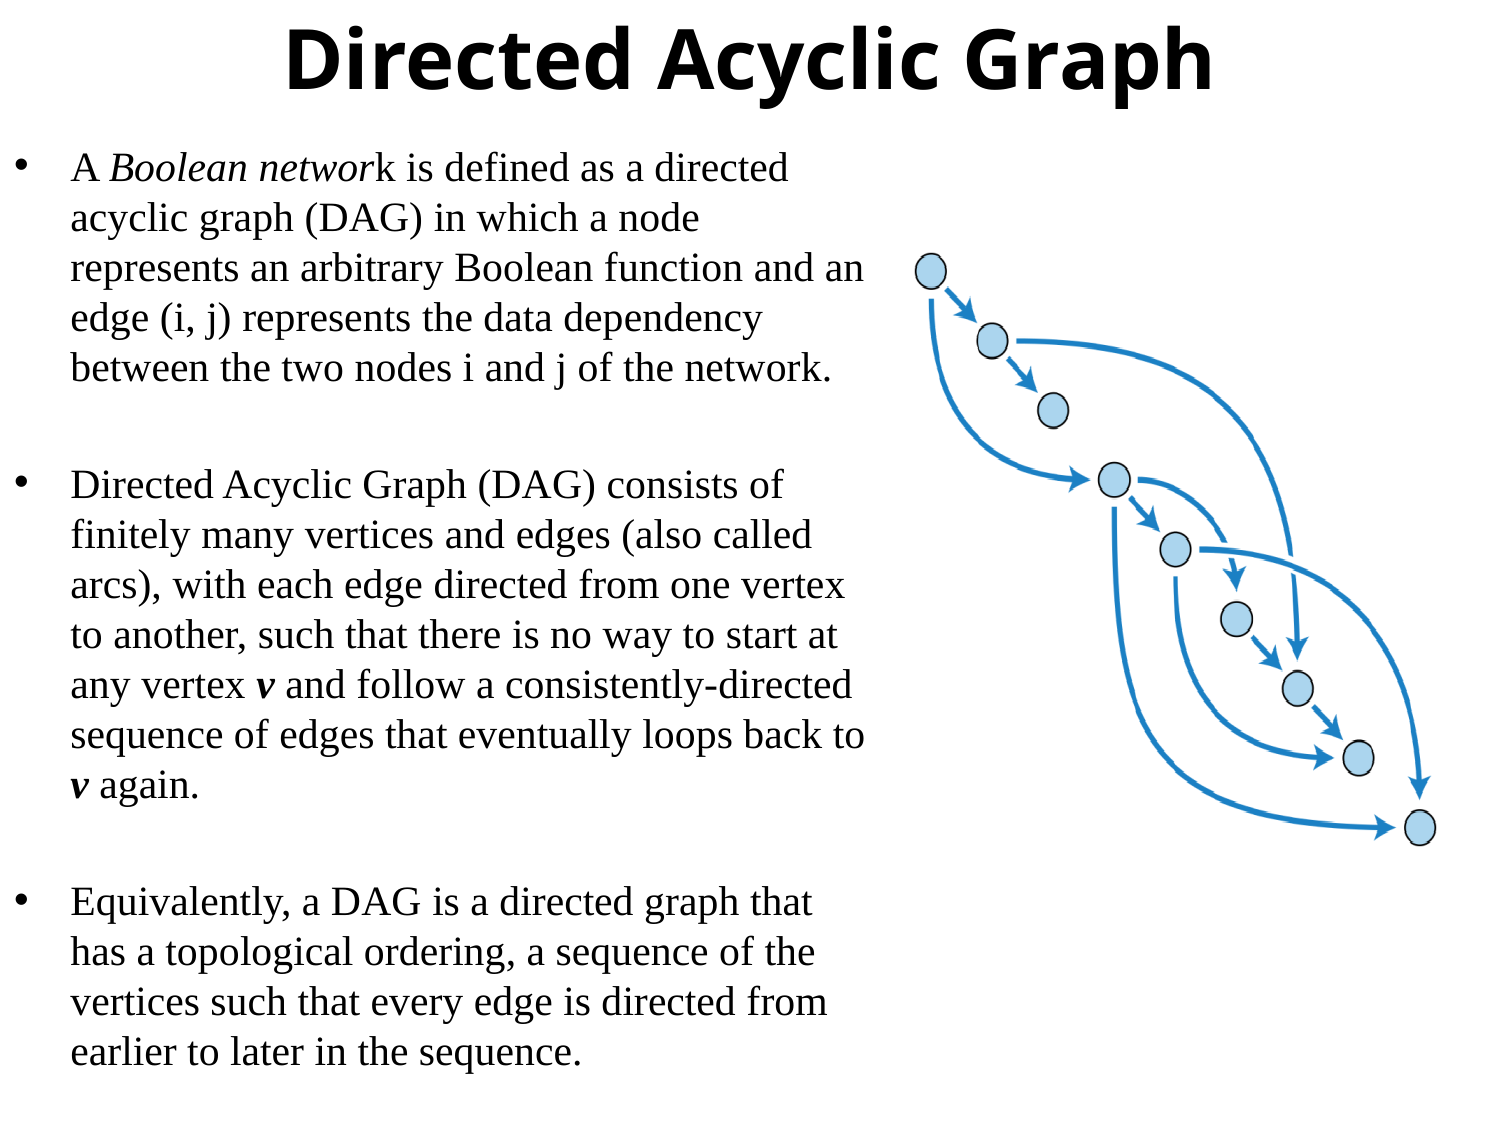

# Directed Acyclic Graph
A Boolean network is defined as a directed acyclic graph (DAG) in which a node represents an arbitrary Boolean function and an edge (i, j) represents the data dependency between the two nodes i and j of the network.
Directed Acyclic Graph (DAG) consists of finitely many vertices and edges (also called arcs), with each edge directed from one vertex to another, such that there is no way to start at any vertex v and follow a consistently-directed sequence of edges that eventually loops back to v again.
Equivalently, a DAG is a directed graph that has a topological ordering, a sequence of the vertices such that every edge is directed from earlier to later in the sequence.